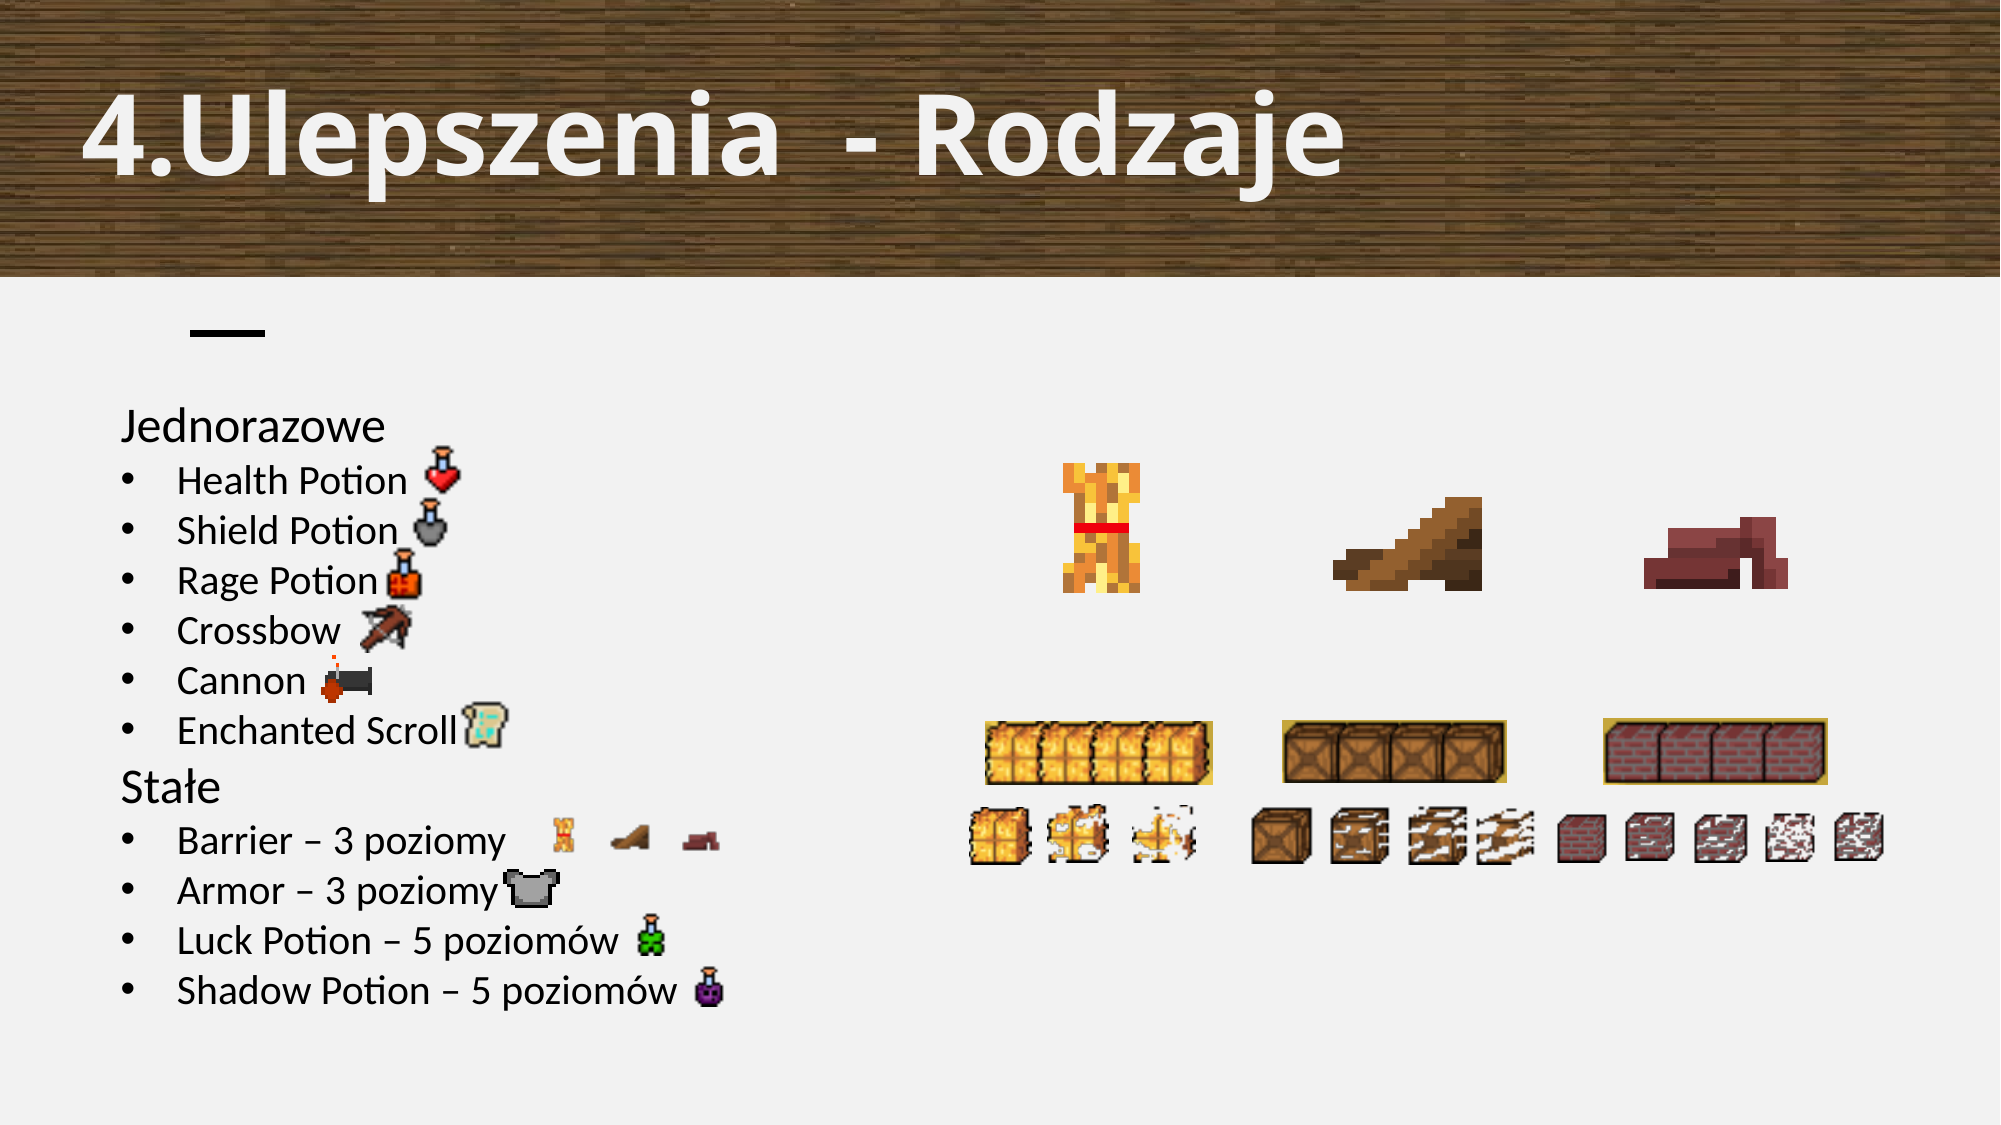

4.Ulepszenia - Rodzaje
Jednorazowe
Health Potion
Shield Potion
Rage Potion
Crossbow
Cannon
Enchanted Scroll
Stałe
Barrier – 3 poziomy
Armor – 3 poziomy
Luck Potion – 5 poziomów
Shadow Potion – 5 poziomów